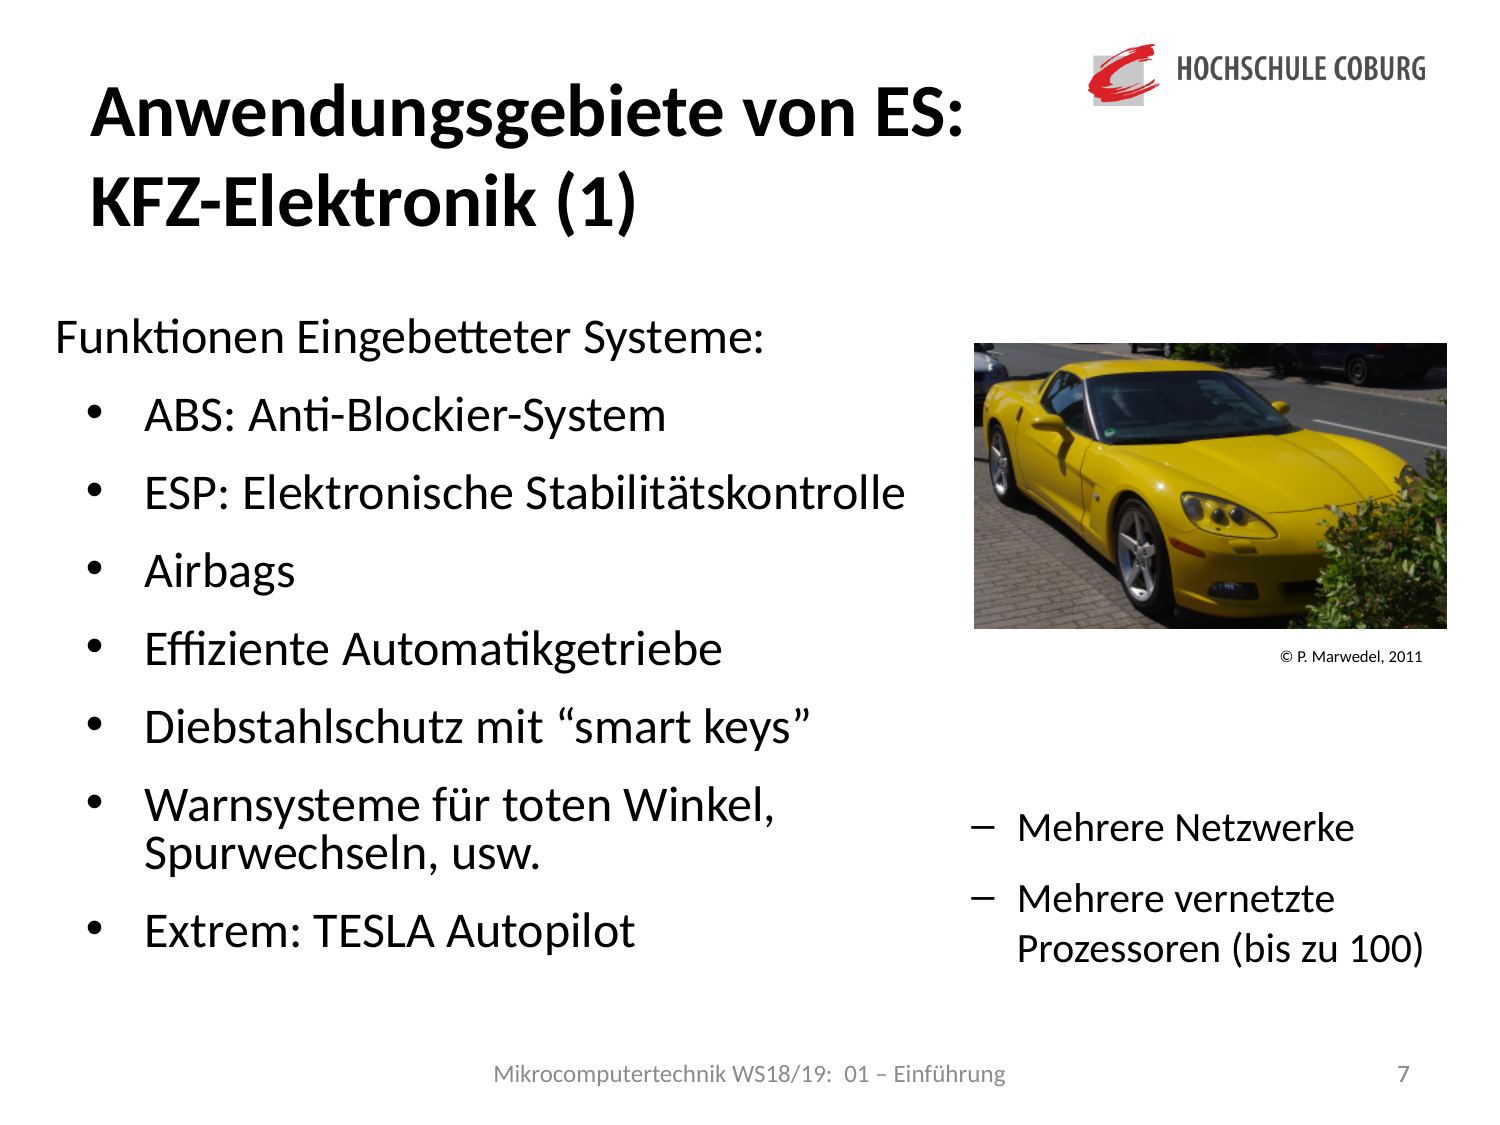

# Anwendungsgebiete von ES: KFZ-Elektronik (1)
Funktionen Eingebetteter Systeme:
ABS: Anti-Blockier-System
ESP: Elektronische Stabilitätskontrolle
Airbags
Effiziente Automatikgetriebe
Diebstahlschutz mit “smart keys”
Warnsysteme für toten Winkel, Spurwechseln, usw.
Extrem: TESLA Autopilot
© P. Marwedel, 2011
Mehrere Netzwerke
Mehrere vernetzte Prozessoren (bis zu 100)
MCT01: Einführung
7